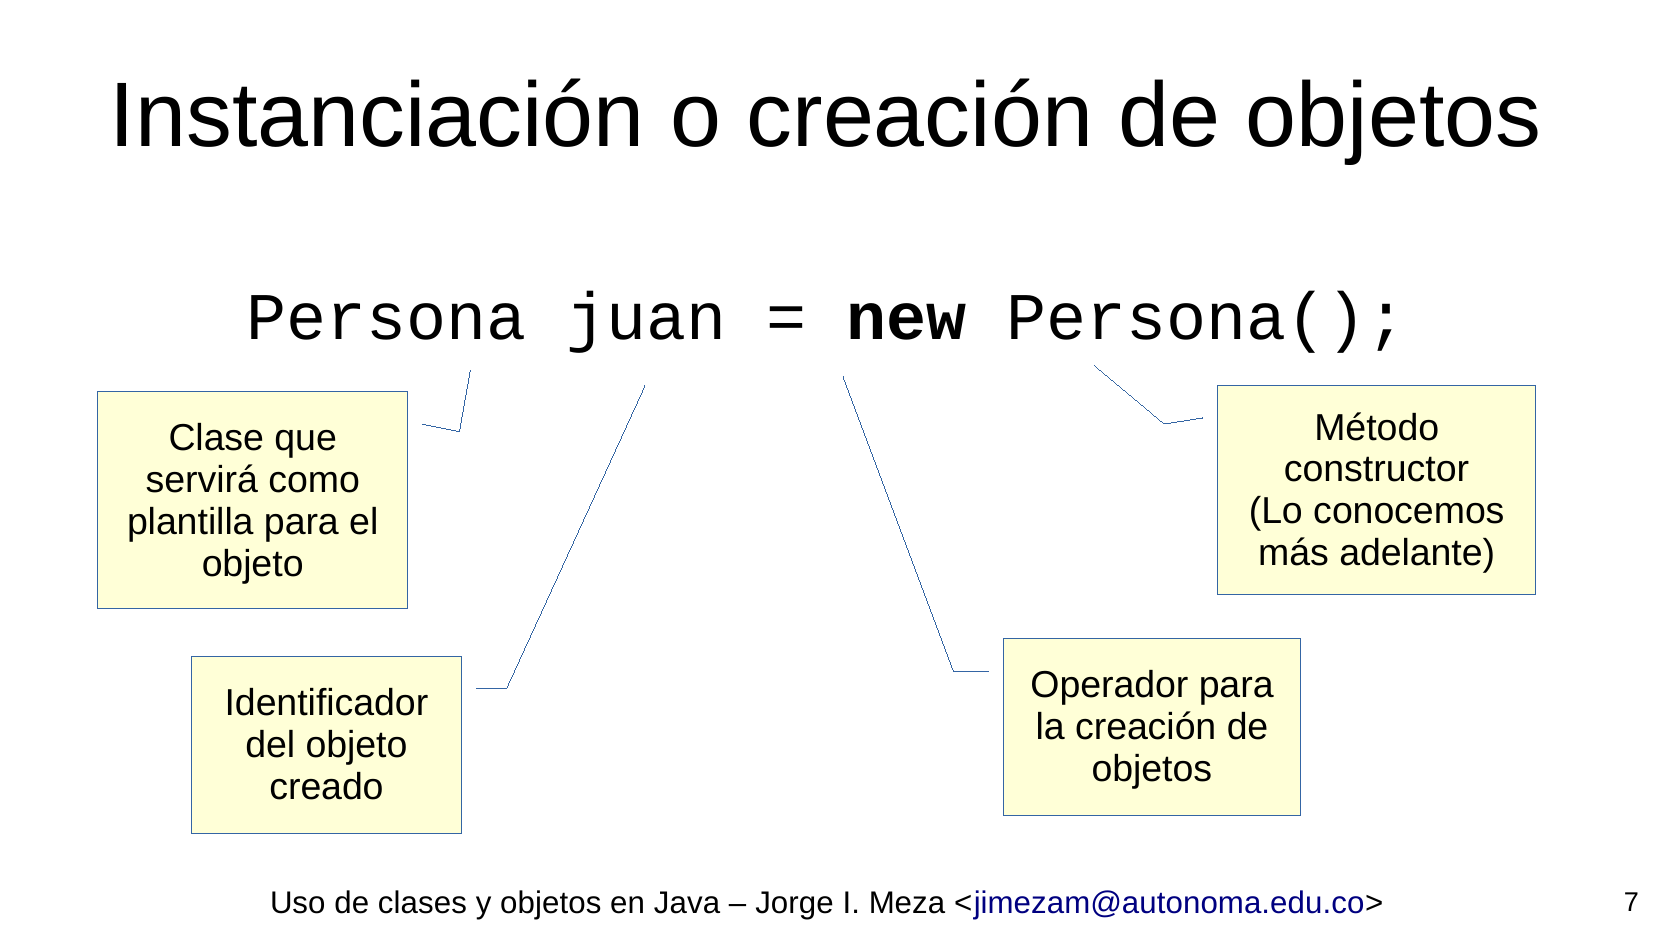

# Instanciación o creación de objetos
Persona juan = new Persona();
Método constructor
(Lo conocemos más adelante)
Clase que servirá como plantilla para el objeto
Operador para la creación de objetos
Identificador del objeto creado